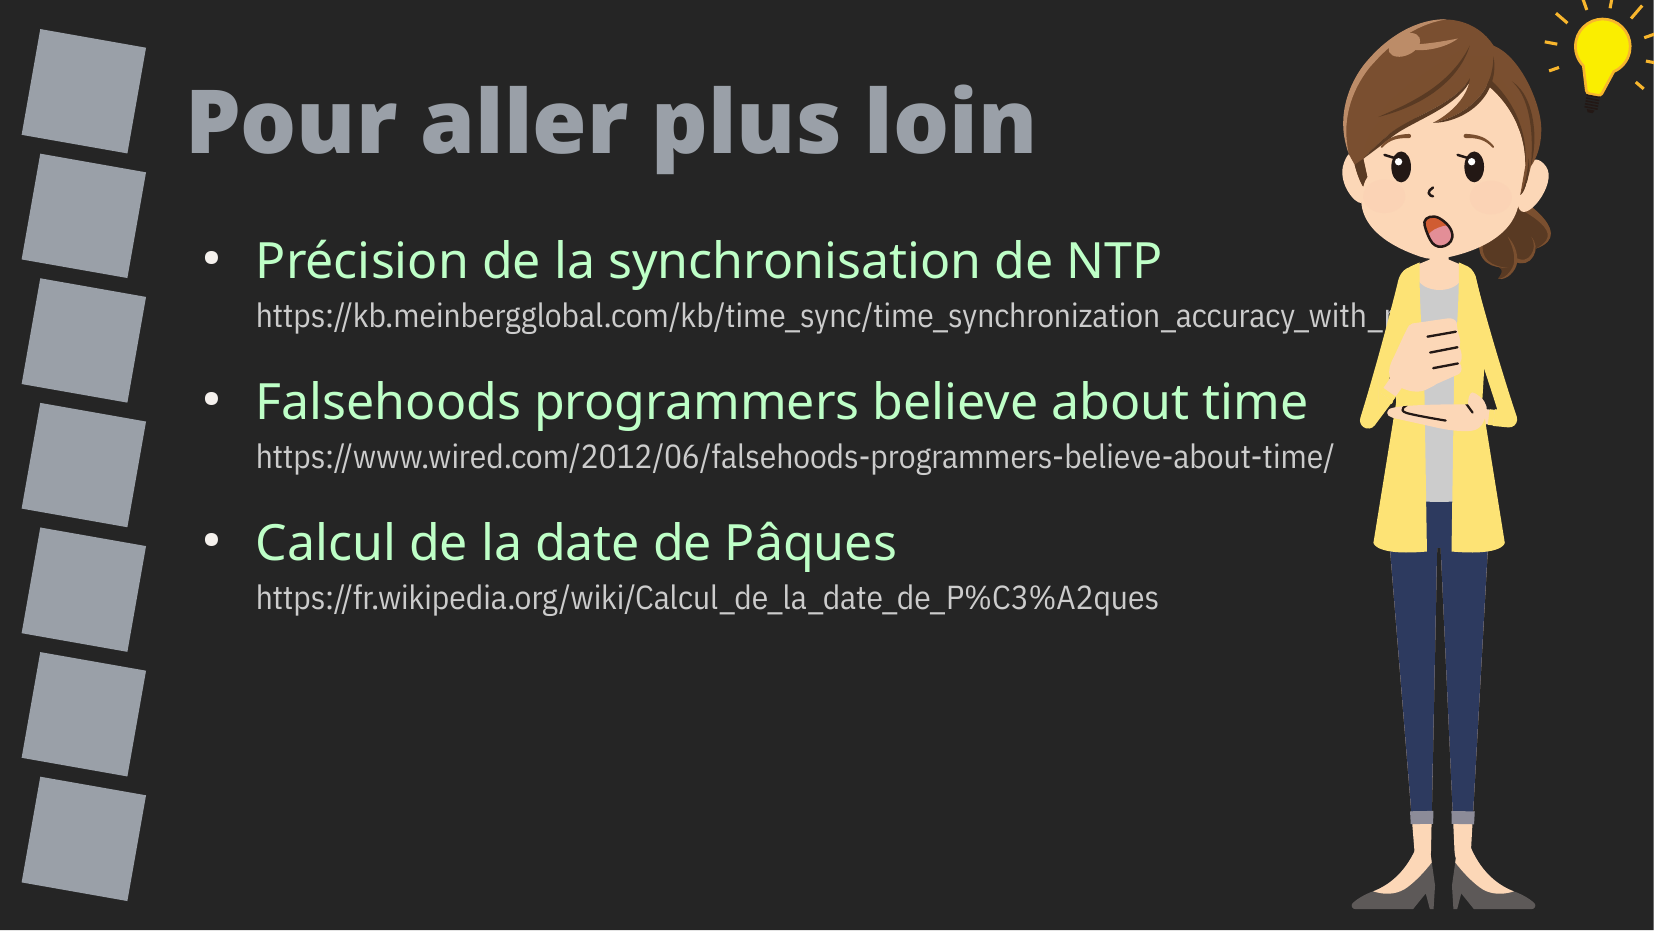

# Pour aller plus loin
Précision de la synchronisation de NTP https://kb.meinbergglobal.com/kb/time_sync/time_synchronization_accuracy_with_ntp
Falsehoods programmers believe about time https://www.wired.com/2012/06/falsehoods-programmers-believe-about-time/
Calcul de la date de Pâques
https://fr.wikipedia.org/wiki/Calcul_de_la_date_de_P%C3%A2ques